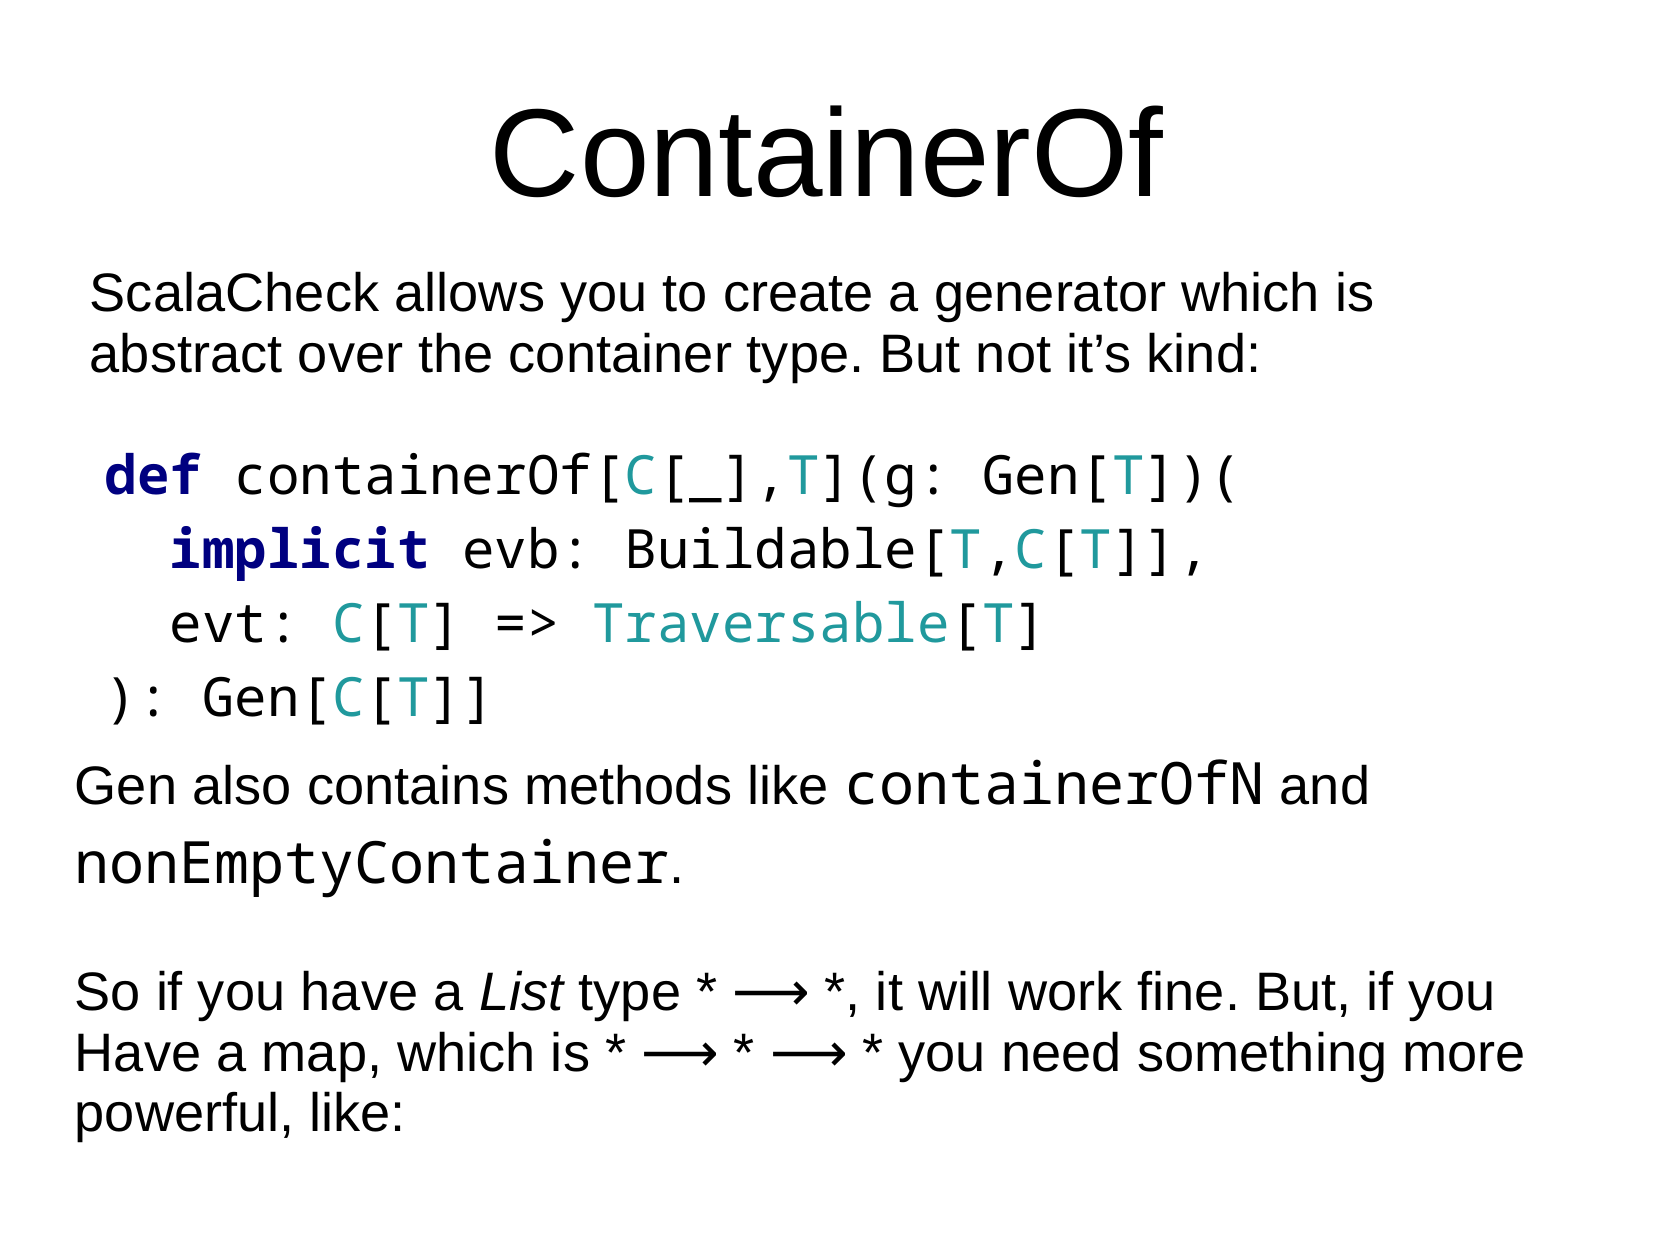

# ContainerOf
ScalaCheck allows you to create a generator which is abstract over the container type. But not it’s kind:
def containerOf[C[_],T](g: Gen[T])(
 implicit evb: Buildable[T,C[T]],
 evt: C[T] => Traversable[T]
): Gen[C[T]]
Gen also contains methods like containerOfN and nonEmptyContainer.
So if you have a List type * ⟶ *, it will work fine. But, if you
Have a map, which is * ⟶ * ⟶ * you need something more powerful, like: